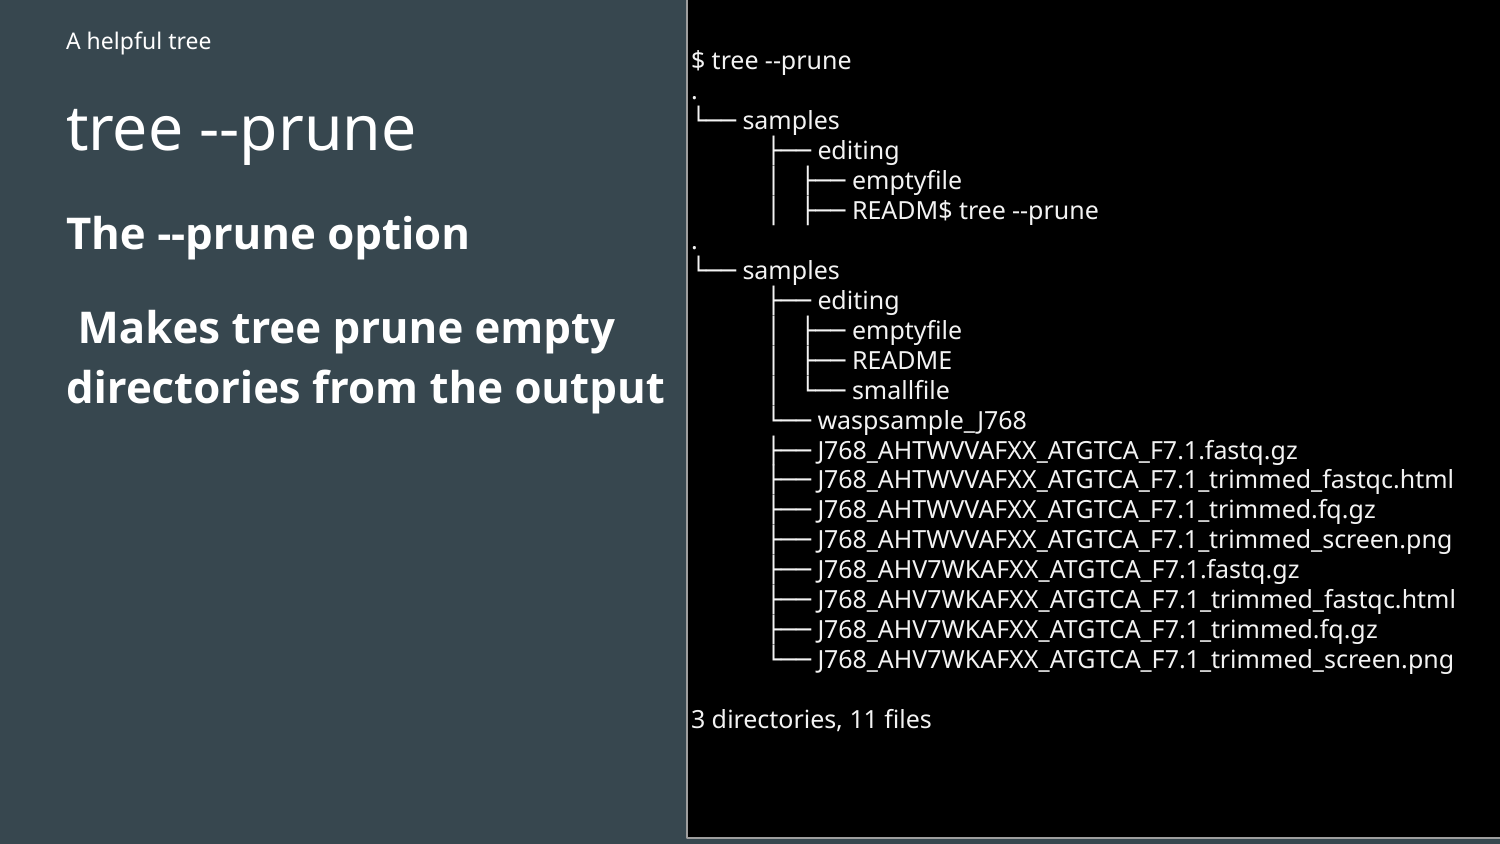

$ tree --prune
.
└── samples
	├── editing
	│ ├── emptyfile
	│ ├── READM$ tree --prune
.
└── samples
	├── editing
	│ ├── emptyfile
	│ ├── README
	│ └── smallfile
	└── waspsample_J768
 	├── J768_AHTWVVAFXX_ATGTCA_F7.1.fastq.gz
 	├── J768_AHTWVVAFXX_ATGTCA_F7.1_trimmed_fastqc.html
 	├── J768_AHTWVVAFXX_ATGTCA_F7.1_trimmed.fq.gz
 	├── J768_AHTWVVAFXX_ATGTCA_F7.1_trimmed_screen.png
 	├── J768_AHV7WKAFXX_ATGTCA_F7.1.fastq.gz
 	├── J768_AHV7WKAFXX_ATGTCA_F7.1_trimmed_fastqc.html
 	├── J768_AHV7WKAFXX_ATGTCA_F7.1_trimmed.fq.gz
 	└── J768_AHV7WKAFXX_ATGTCA_F7.1_trimmed_screen.png
3 directories, 11 files
A helpful tree
# tree --prune
The --prune option
 Makes tree prune empty directories from the output